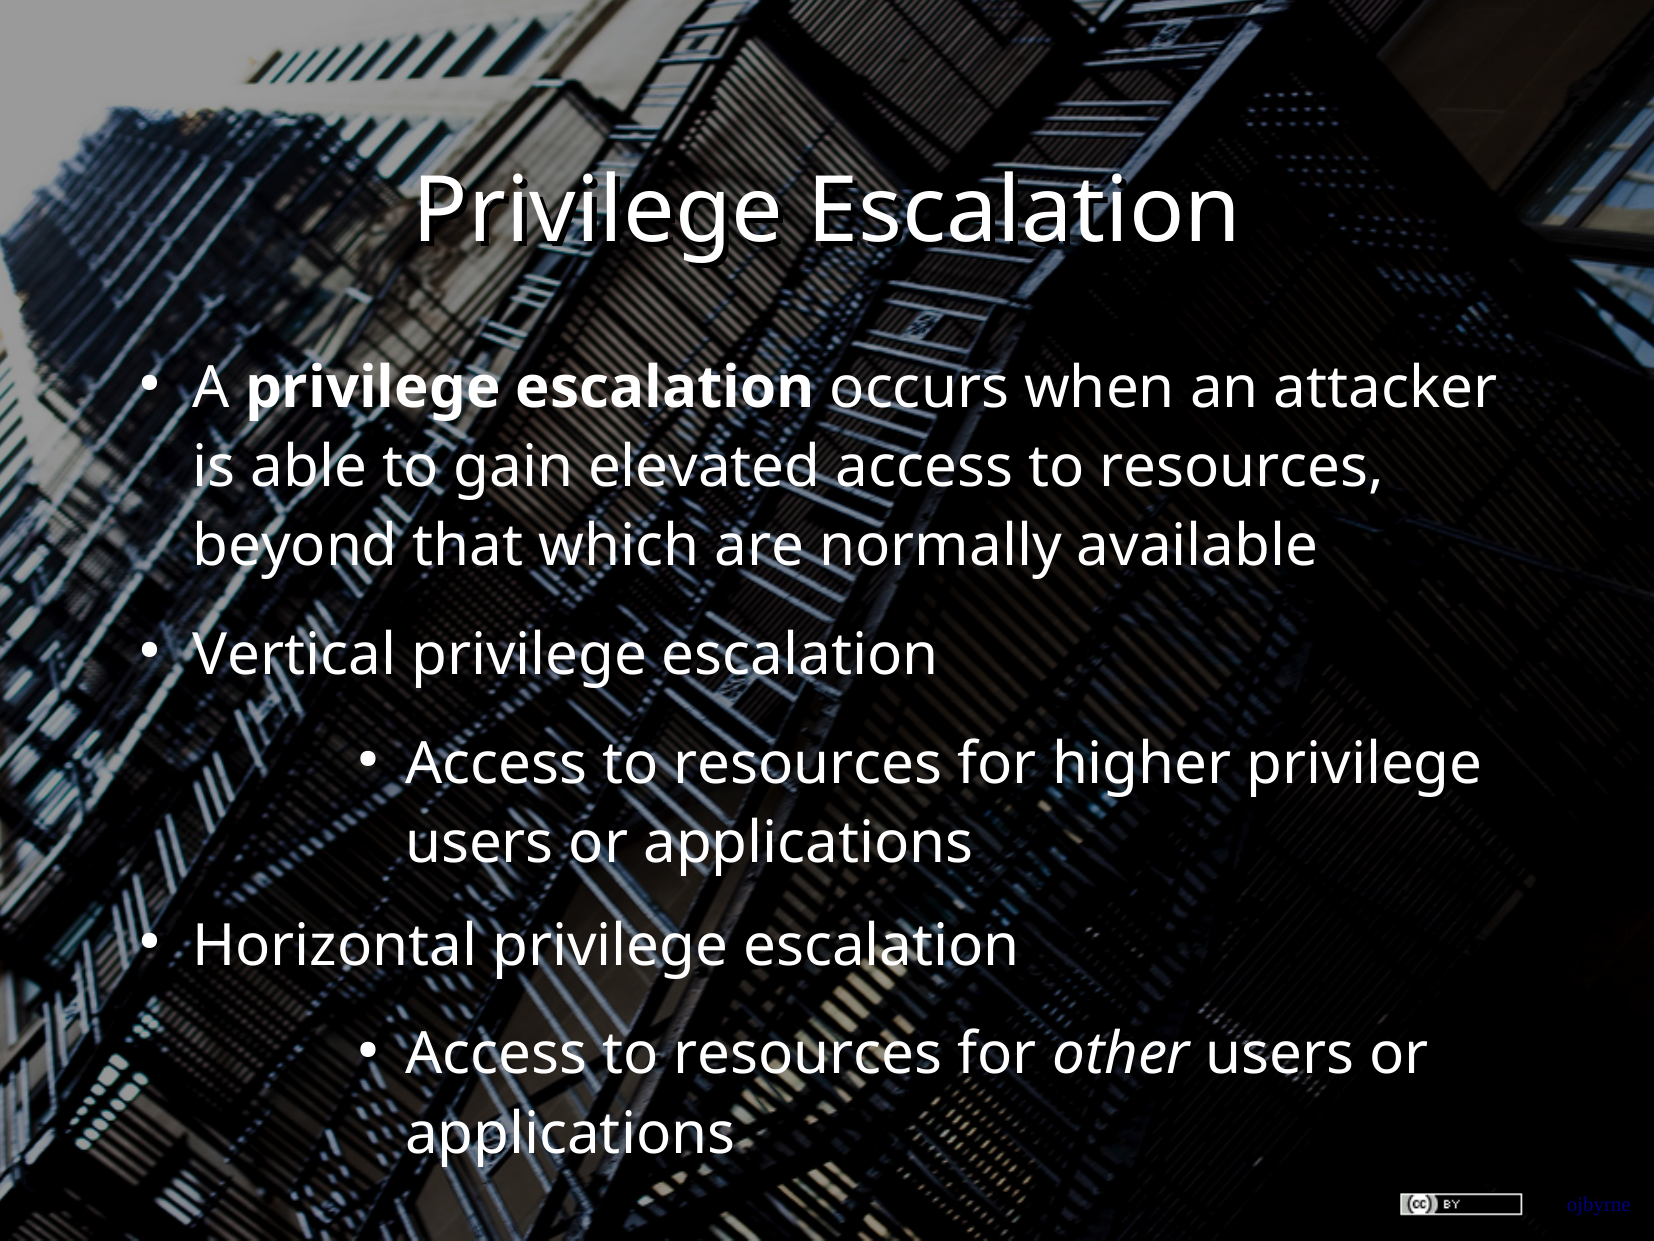

# Privilege Escalation
A privilege escalation occurs when an attacker is able to gain elevated access to resources, beyond that which are normally available
Vertical privilege escalation
Access to resources for higher privilege users or applications
Horizontal privilege escalation
Access to resources for other users or applications
by  ojbyrne